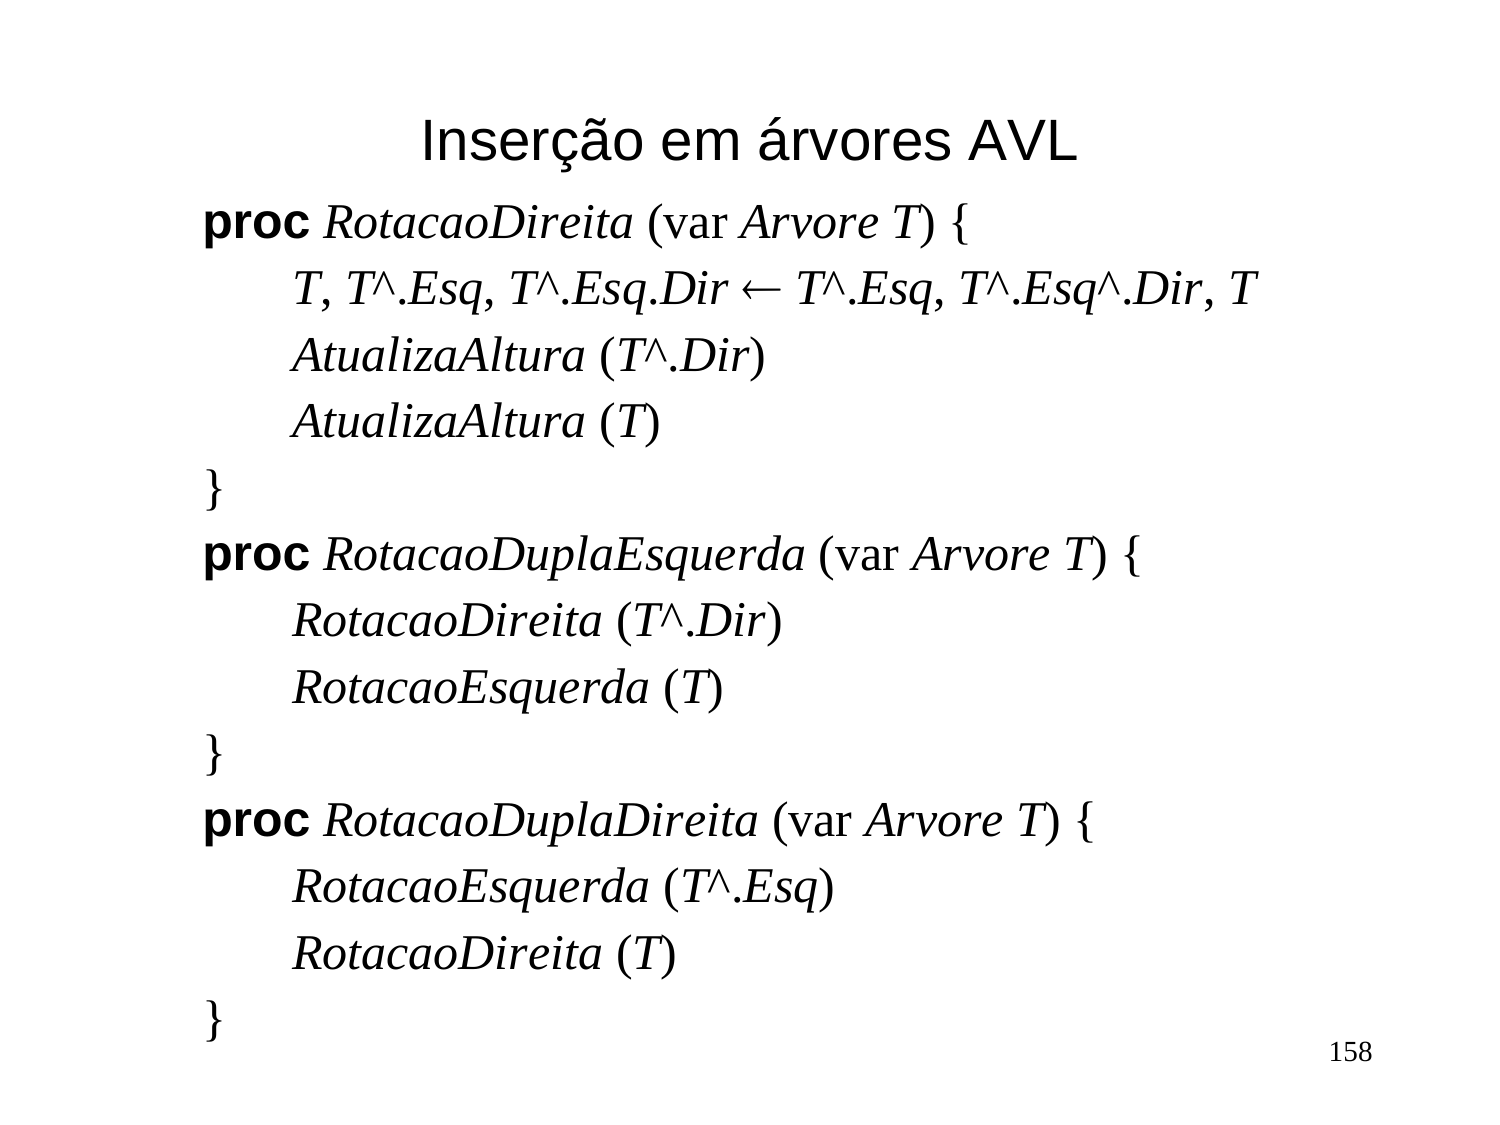

# Inserção em árvores AVL
proc RotacaoDireita (var Arvore T) {
 T, T^.Esq, T^.Esq.Dir  T^.Esq, T^.Esq^.Dir, T
 AtualizaAltura (T^.Dir)
 AtualizaAltura (T)
}
proc RotacaoDuplaEsquerda (var Arvore T) {
 RotacaoDireita (T^.Dir)
 RotacaoEsquerda (T)
}
proc RotacaoDuplaDireita (var Arvore T) {
 RotacaoEsquerda (T^.Esq)
 RotacaoDireita (T)
}
158